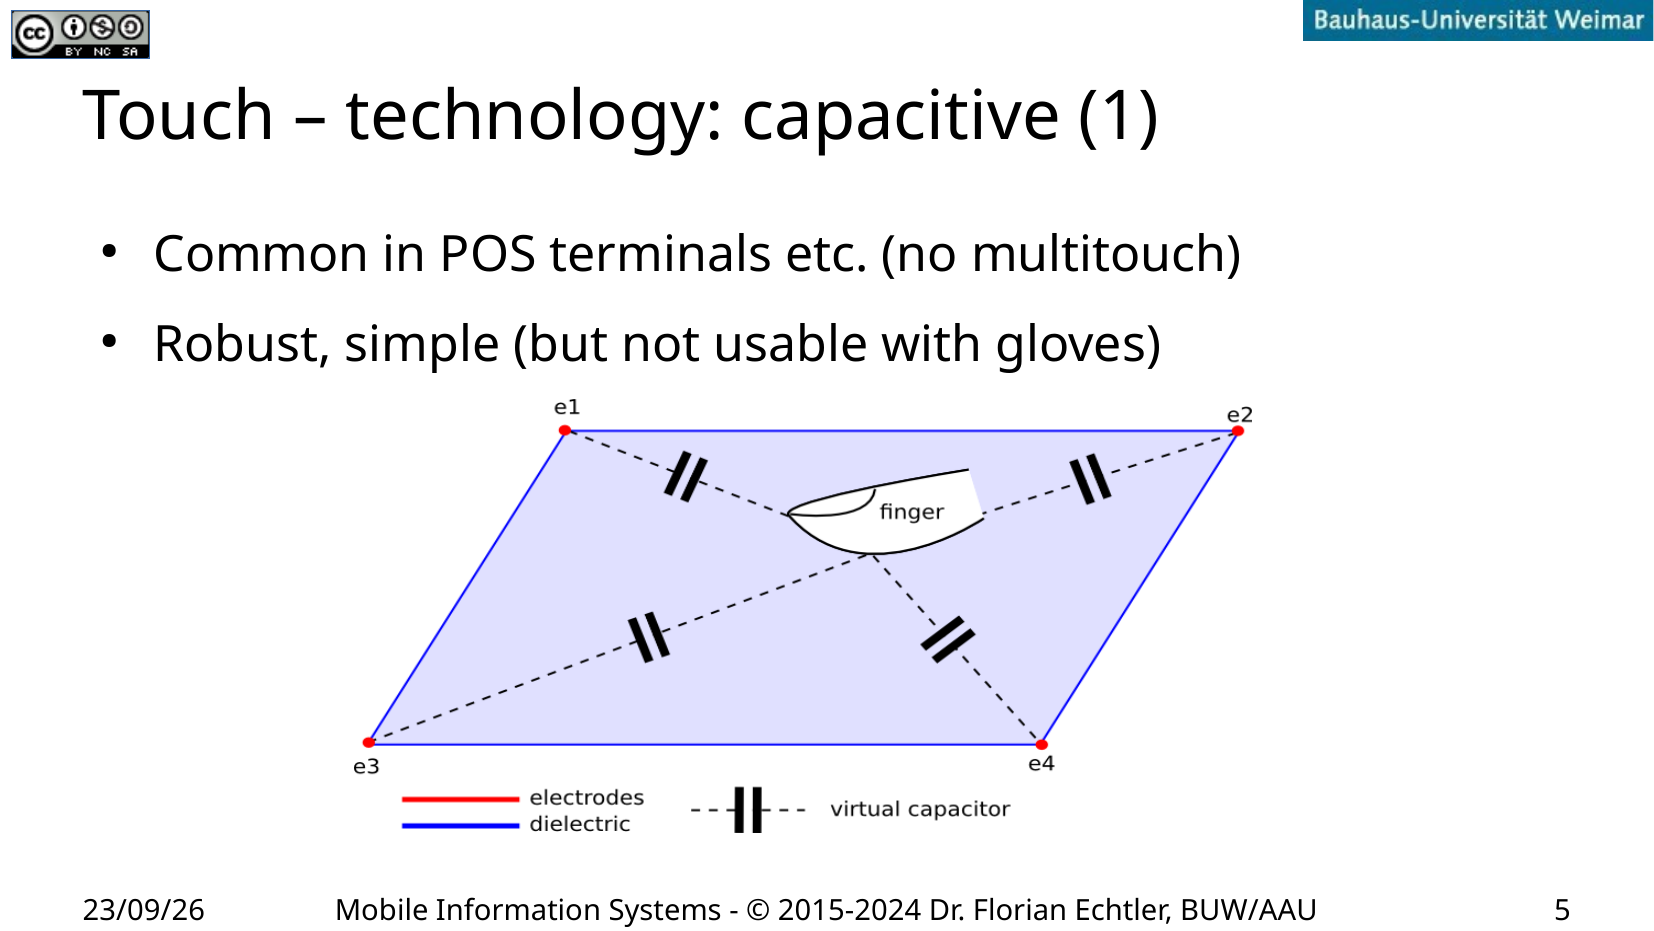

# Touch – technology: capacitive (1)
Common in POS terminals etc. (no multitouch)
Robust, simple (but not usable with gloves)
Mobile Information Systems - © 2015-2024 Dr. Florian Echtler, BUW/AAU
5